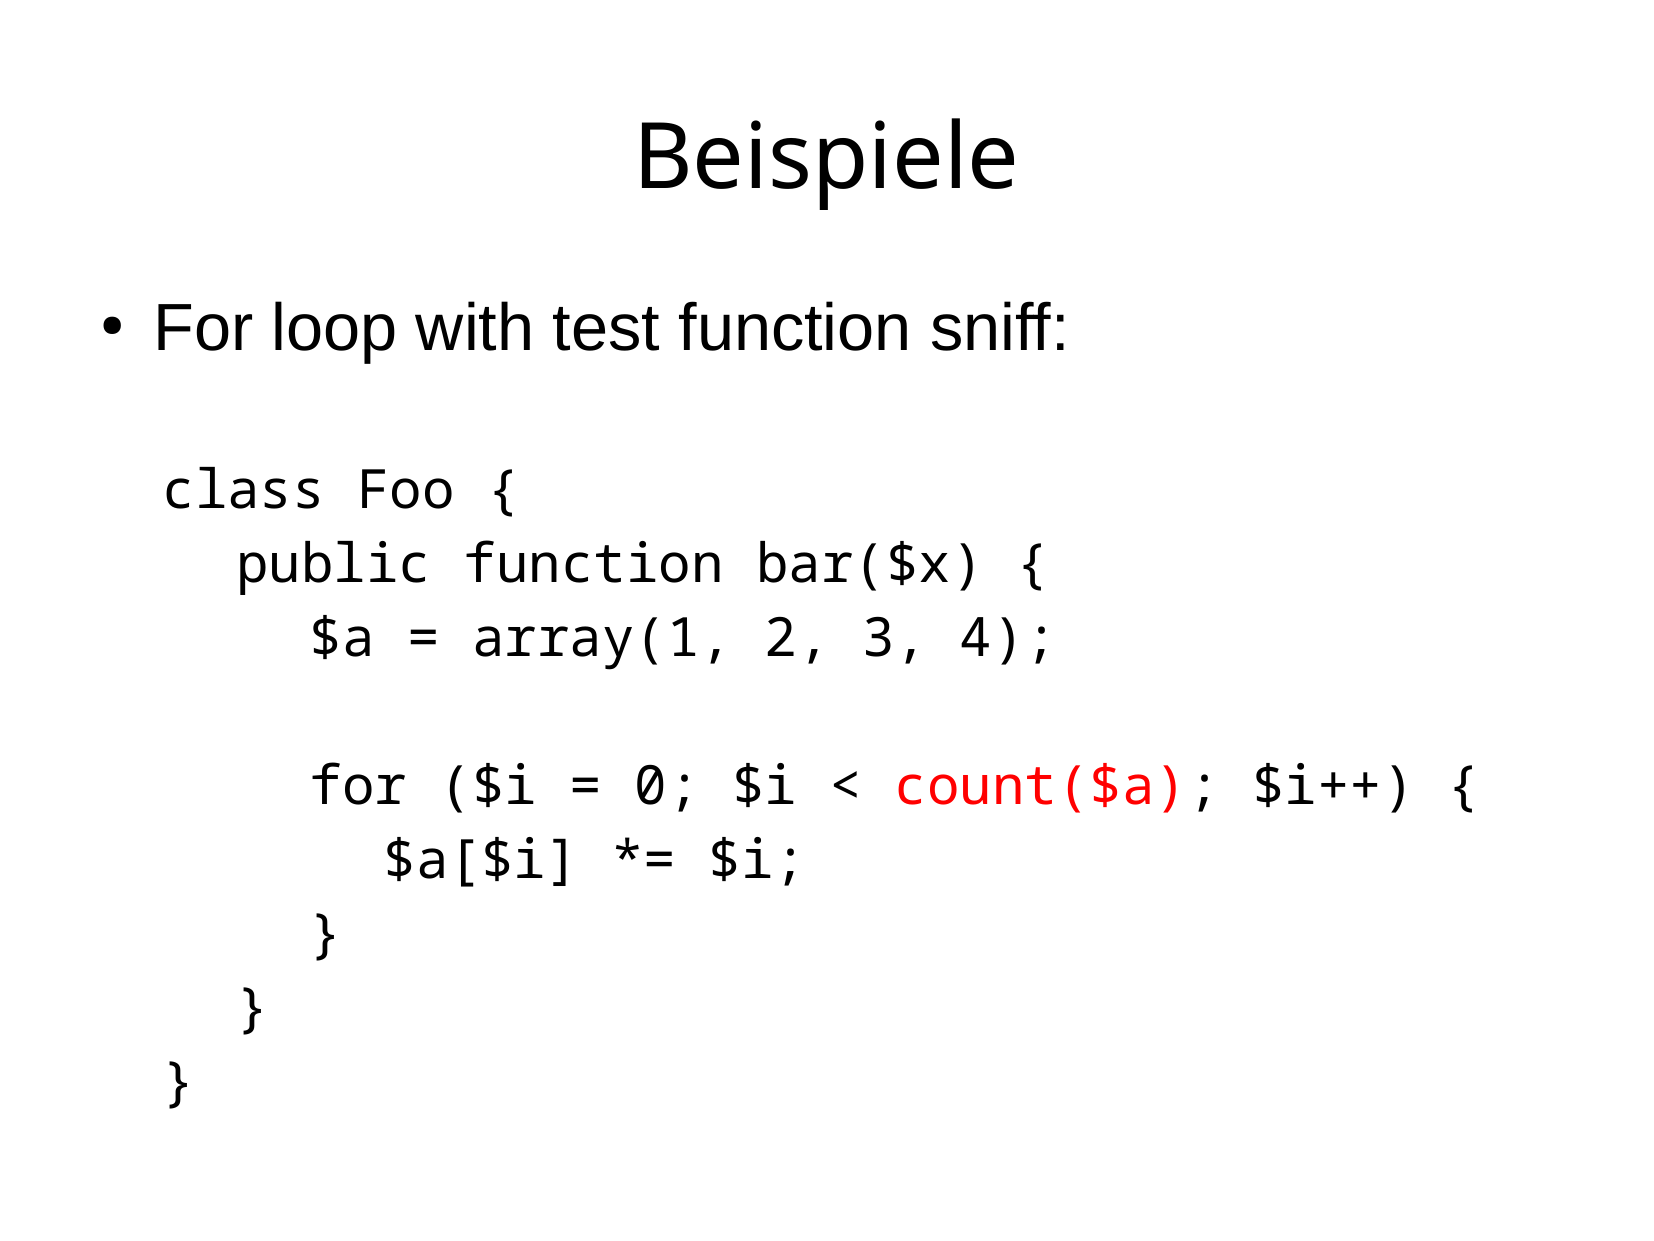

# Beispiele
For loop with test function sniff:
class Foo {
	public function bar($x) {
		$a = array(1, 2, 3, 4);
		for ($i = 0; $i < count($a); $i++) {
			$a[$i] *= $i;
		}
	}
}